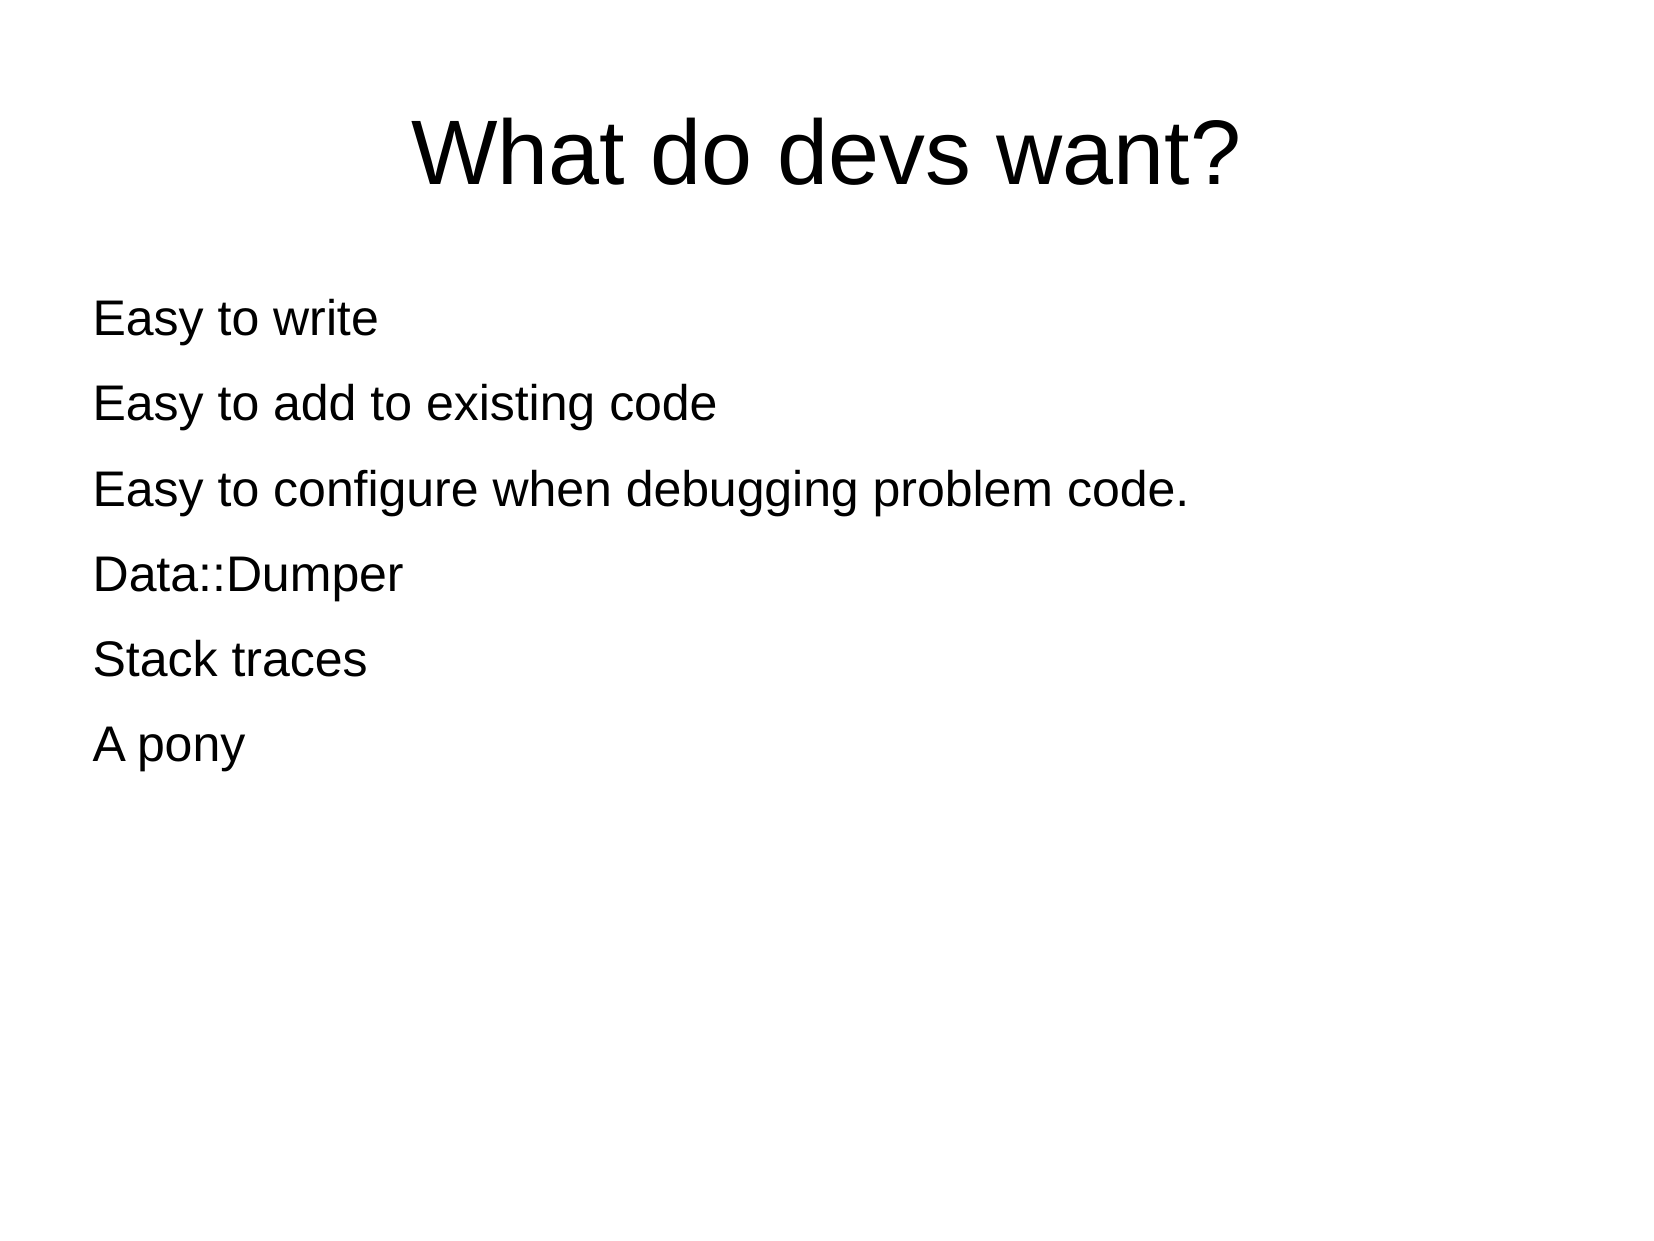

# What do devs want?
Easy to write
Easy to add to existing code
Easy to configure when debugging problem code.
Data::Dumper
Stack traces
A pony